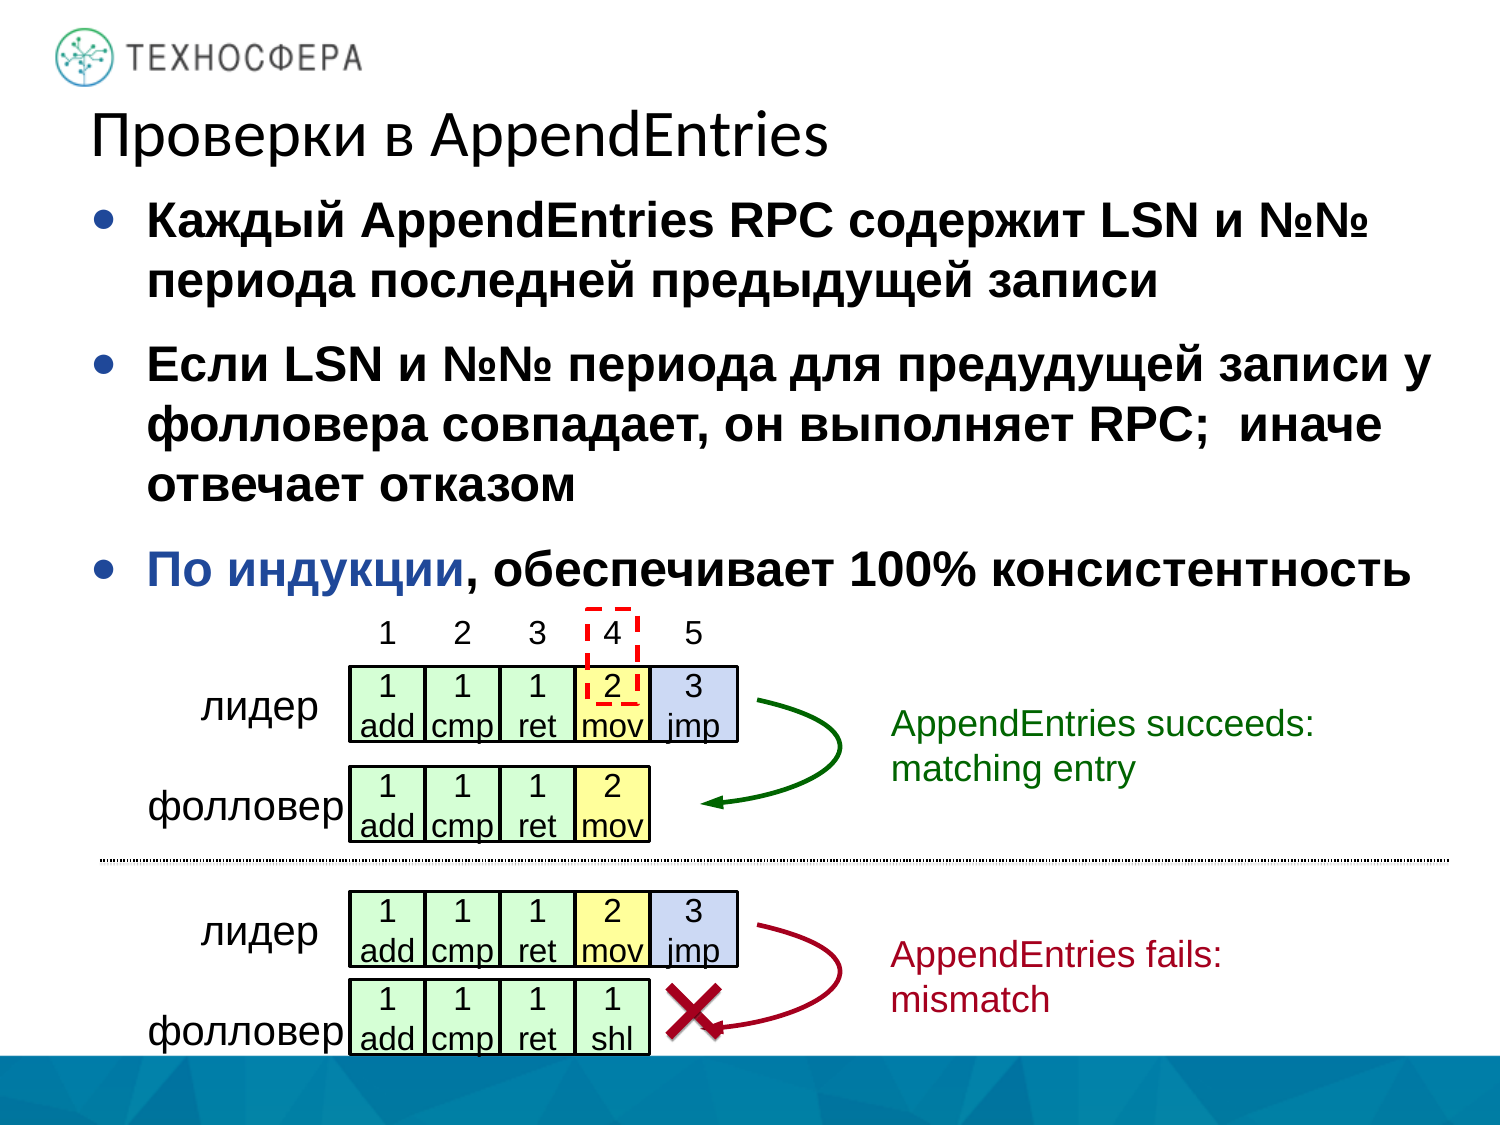

Проверки в AppendEntries
# Каждый AppendEntries RPC содержит LSN и №№ периода последней предыдущей записи
Если LSN и №№ периода для предудущей записи у фолловера совпадает, он выполняет RPC; иначе отвечает отказом
По индукции, обеспечивает 100% консистентность
1
2
3
4
5
1
add
1
cmp
1
ret
2
mov
3
jmp
лидер
AppendEntries succeeds:
matching entry
1
add
1
cmp
1
ret
2
mov
фолловер
1
add
1
cmp
1
ret
2
mov
3
jmp
лидер
AppendEntries fails:
mismatch
1
add
1
cmp
1
ret
1
shl
фолловер